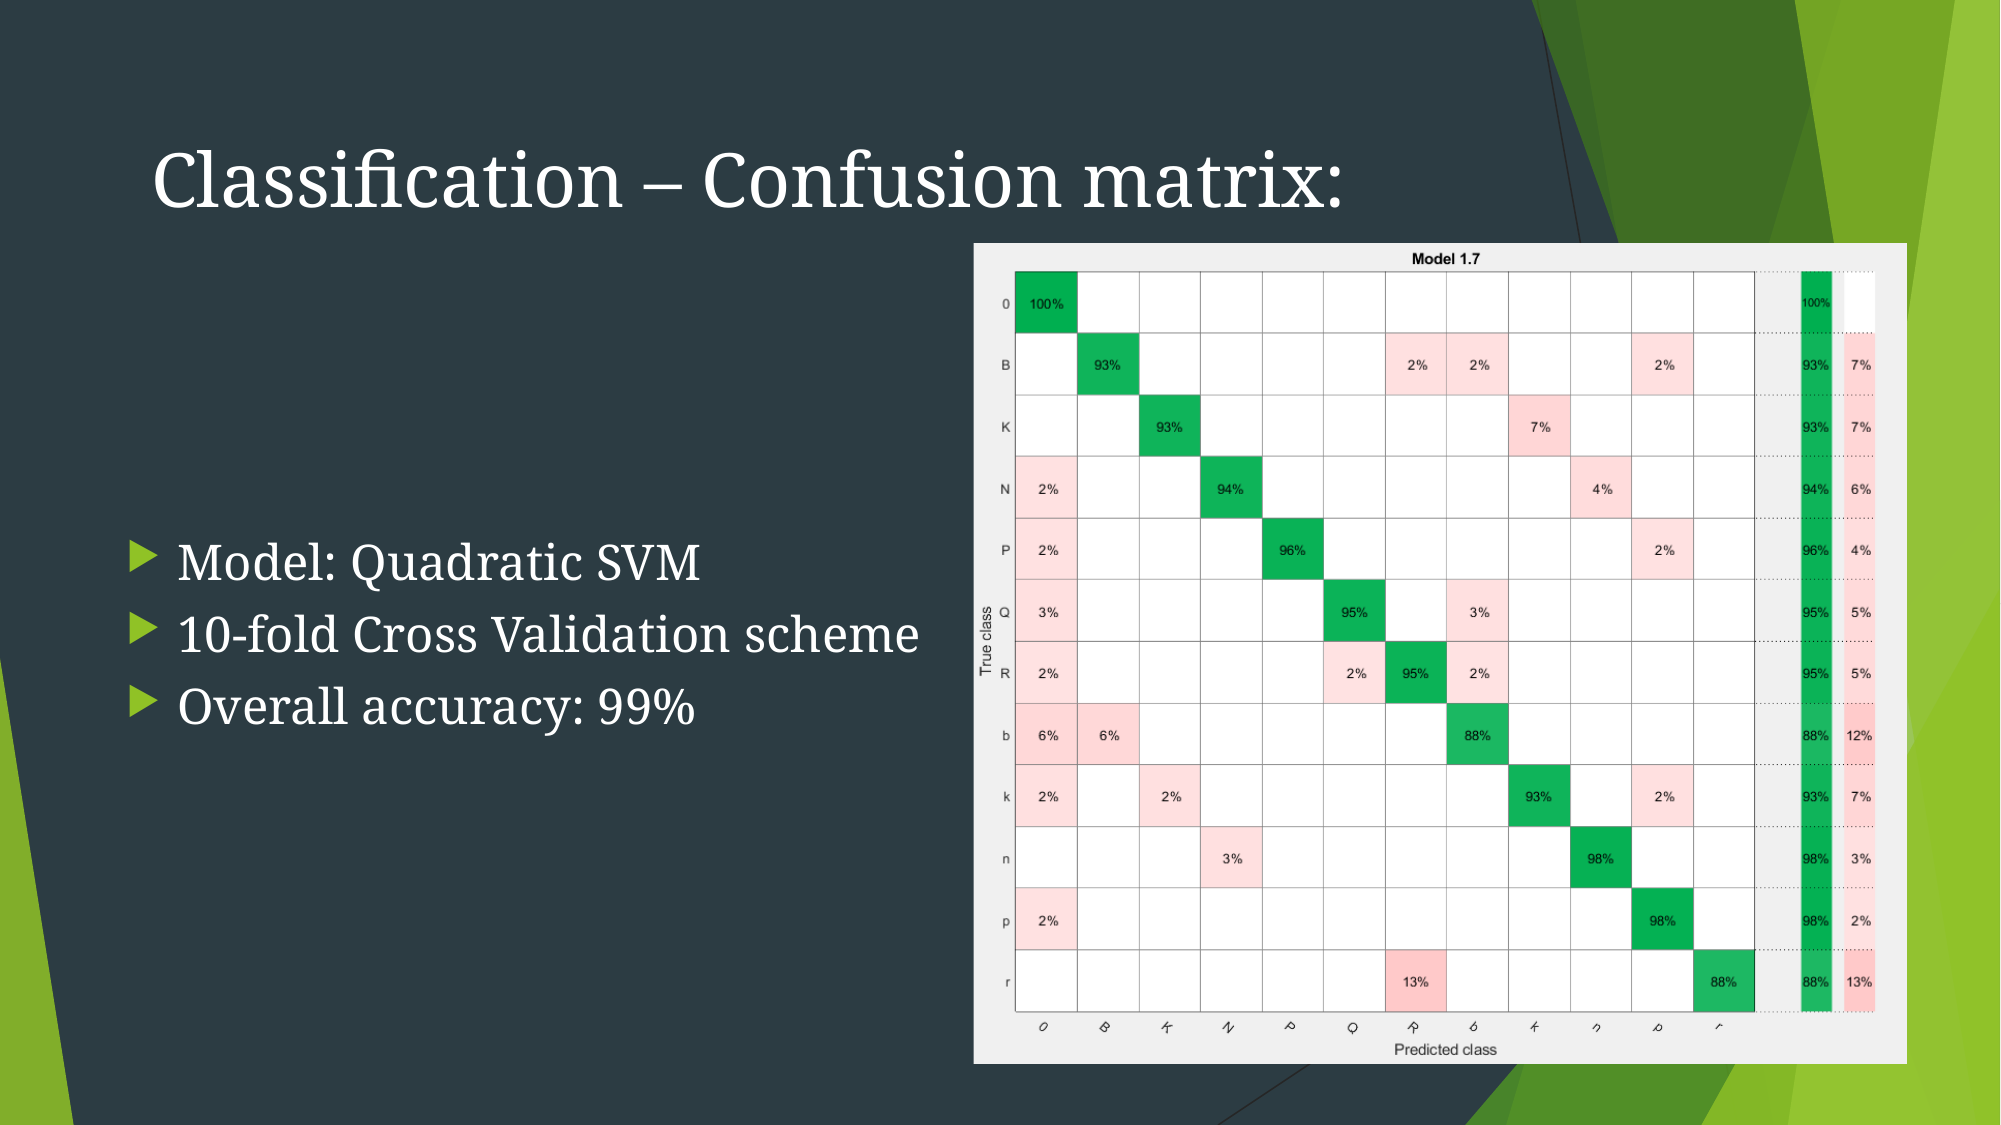

Classification – Confusion matrix:
# Model: Quadratic SVM
10-fold Cross Validation scheme
Overall accuracy: 99%